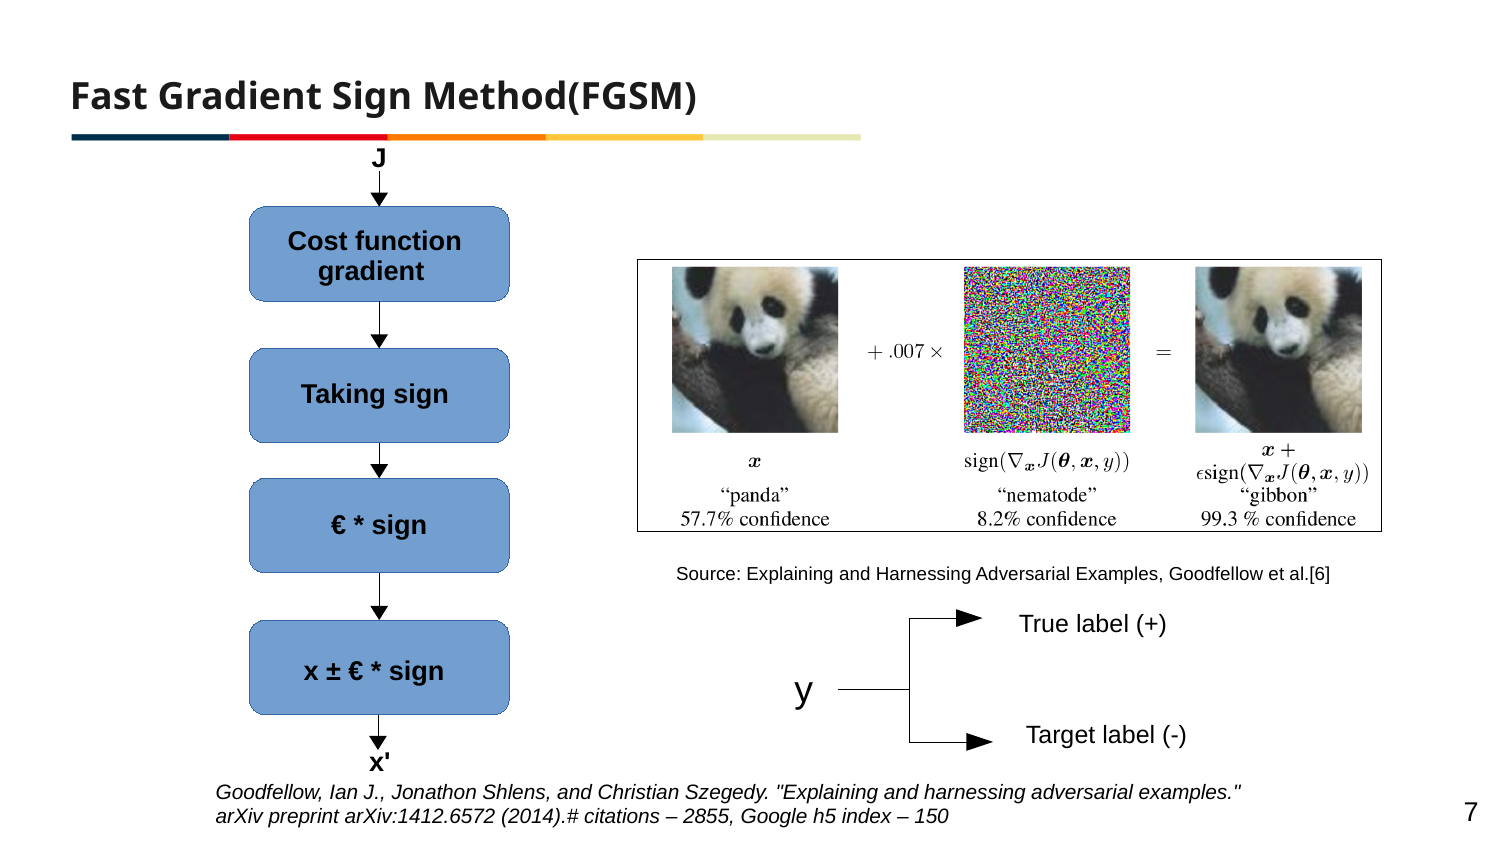

# Fast Gradient Sign Method(FGSM)
J
Cost function 	 gradient
Taking sign
€ * sign
x ± € * sign
Source: Explaining and Harnessing Adversarial Examples, Goodfellow et al.[6]
True label (+)
y
Target label (-)
x'
Goodfellow, Ian J., Jonathon Shlens, and Christian Szegedy. "Explaining and harnessing adversarial examples."
arXiv preprint arXiv:1412.6572 (2014).# citations – 2855, Google h5 index – 150